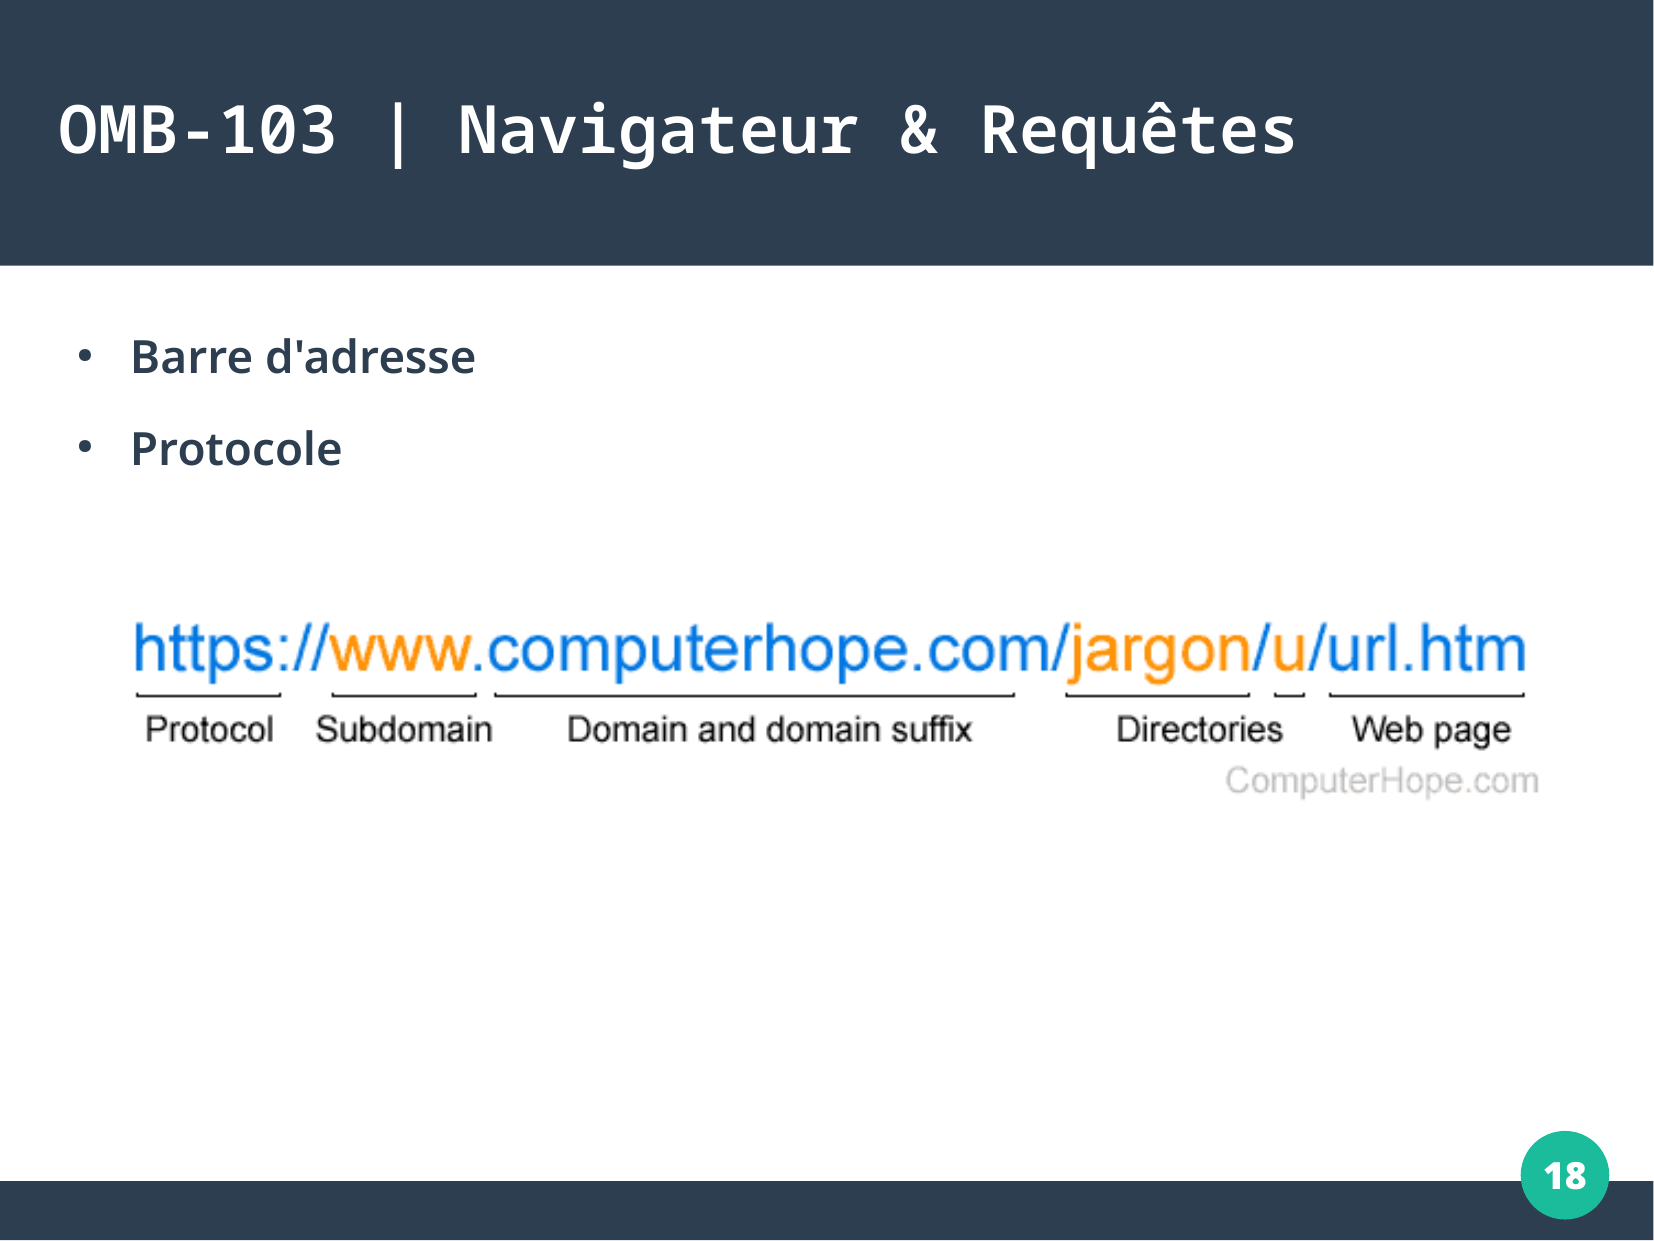

# OMB-103 | Navigateur & Requêtes
Barre d'adresse
Protocole
18